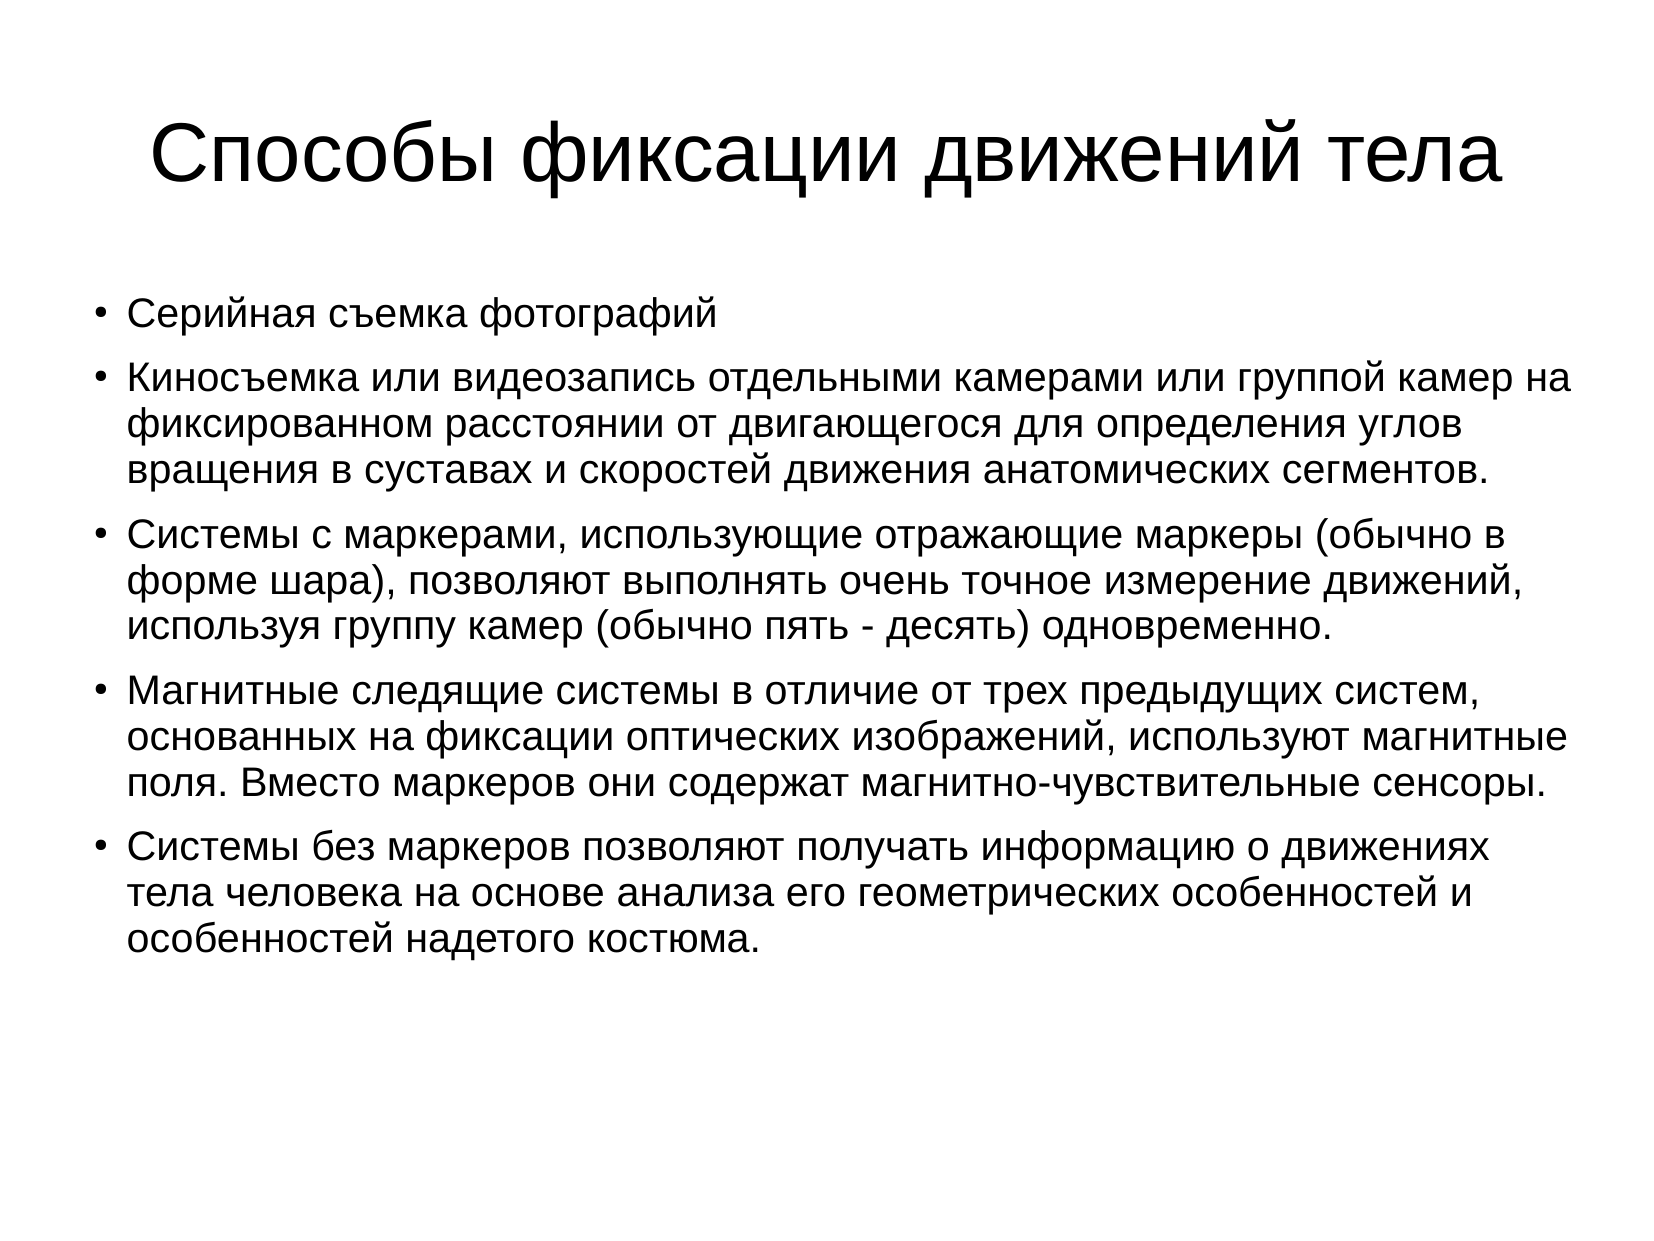

# Способы фиксации движений тела
Серийная съемка фотографий
Киносъемка или видеозапись отдельными камерами или группой камер на фиксированном расстоянии от двигающегося для определения углов вращения в суставах и скоростей движения анатомических сегментов.
Системы с маркерами, использующие отражающие маркеры (обычно в форме шара), позволяют выполнять очень точное измерение движений, используя группу камер (обычно пять - десять) одновременно.
Магнитные следящие системы в отличие от трех предыдущих систем, основанных на фиксации оптических изображений, используют магнитные поля. Вместо маркеров они содержат магнитно-чувствительные сенсоры.
Системы без маркеров позволяют получать информацию о движениях тела человека на основе анализа его геометрических особенностей и особенностей надетого костюма.